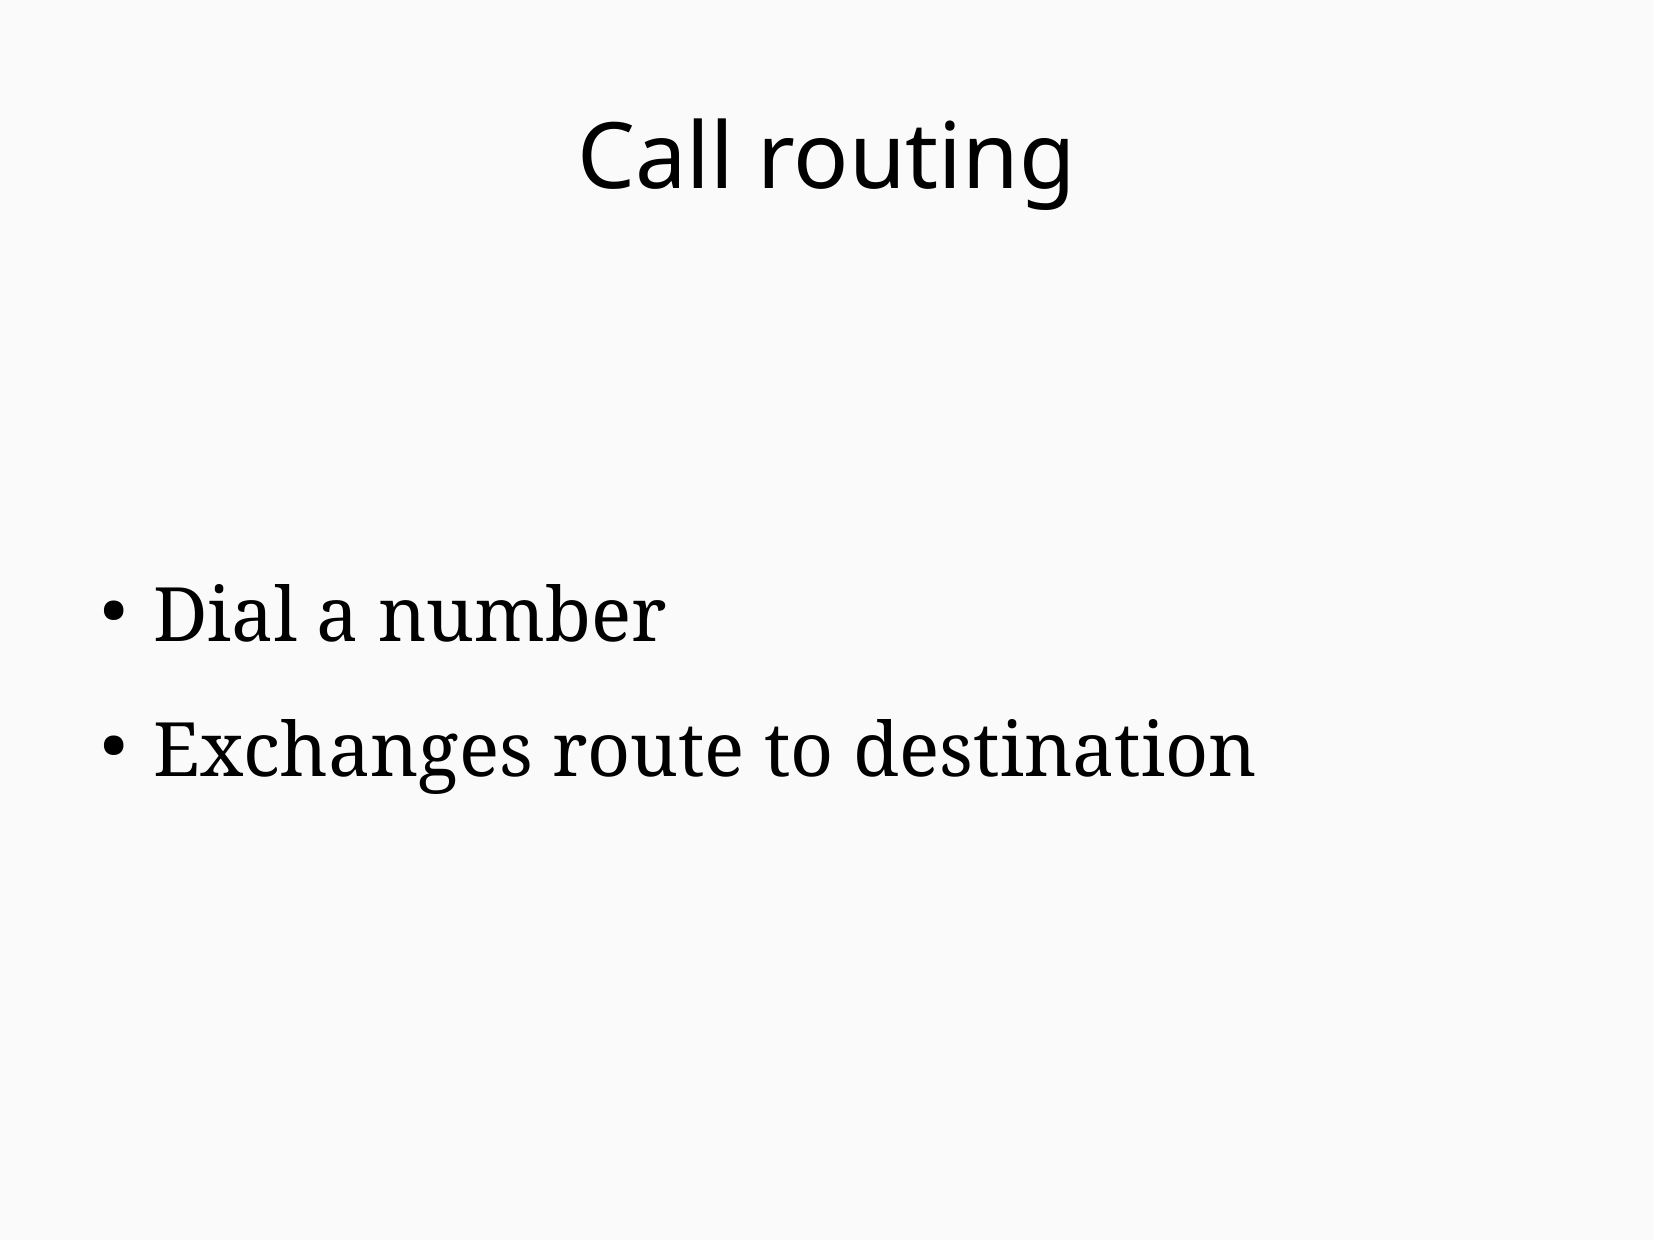

# Call routing
Dial a number
Exchanges route to destination